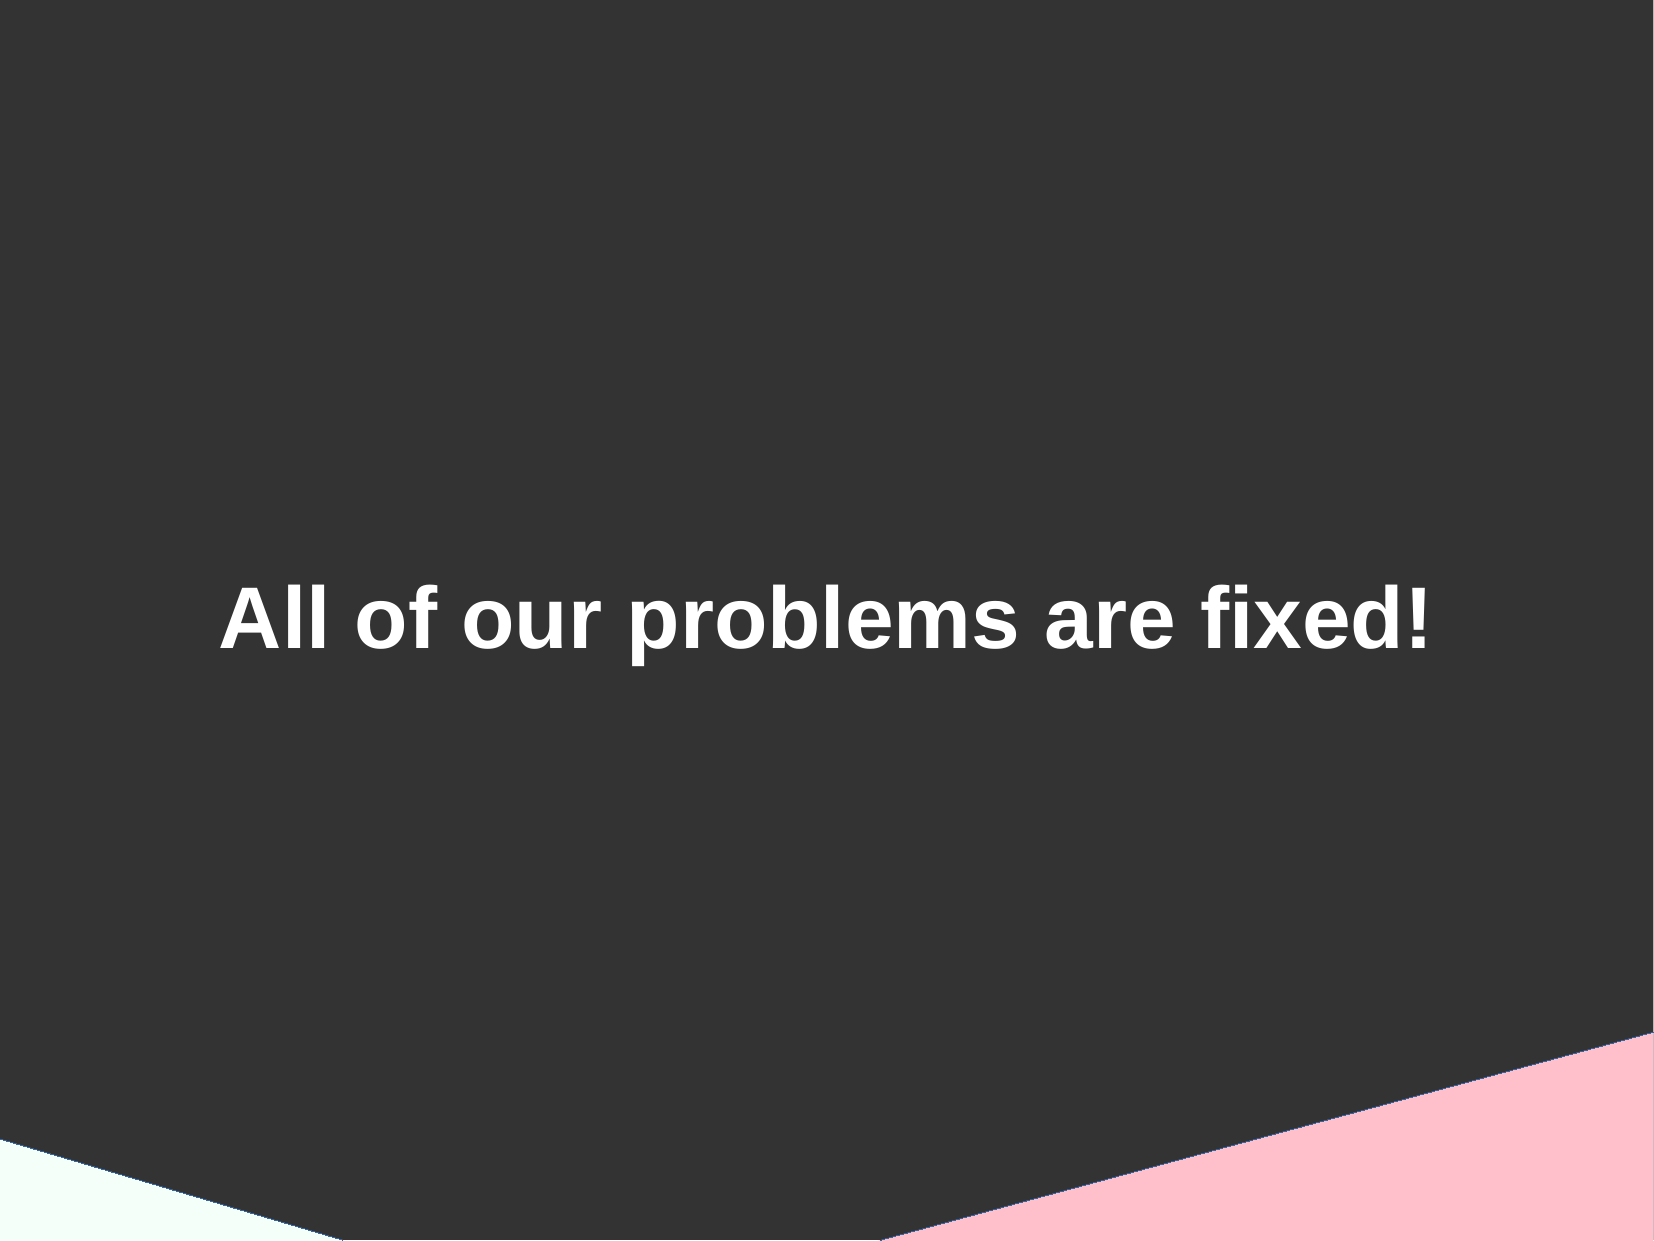

# All of our problems are fixed!